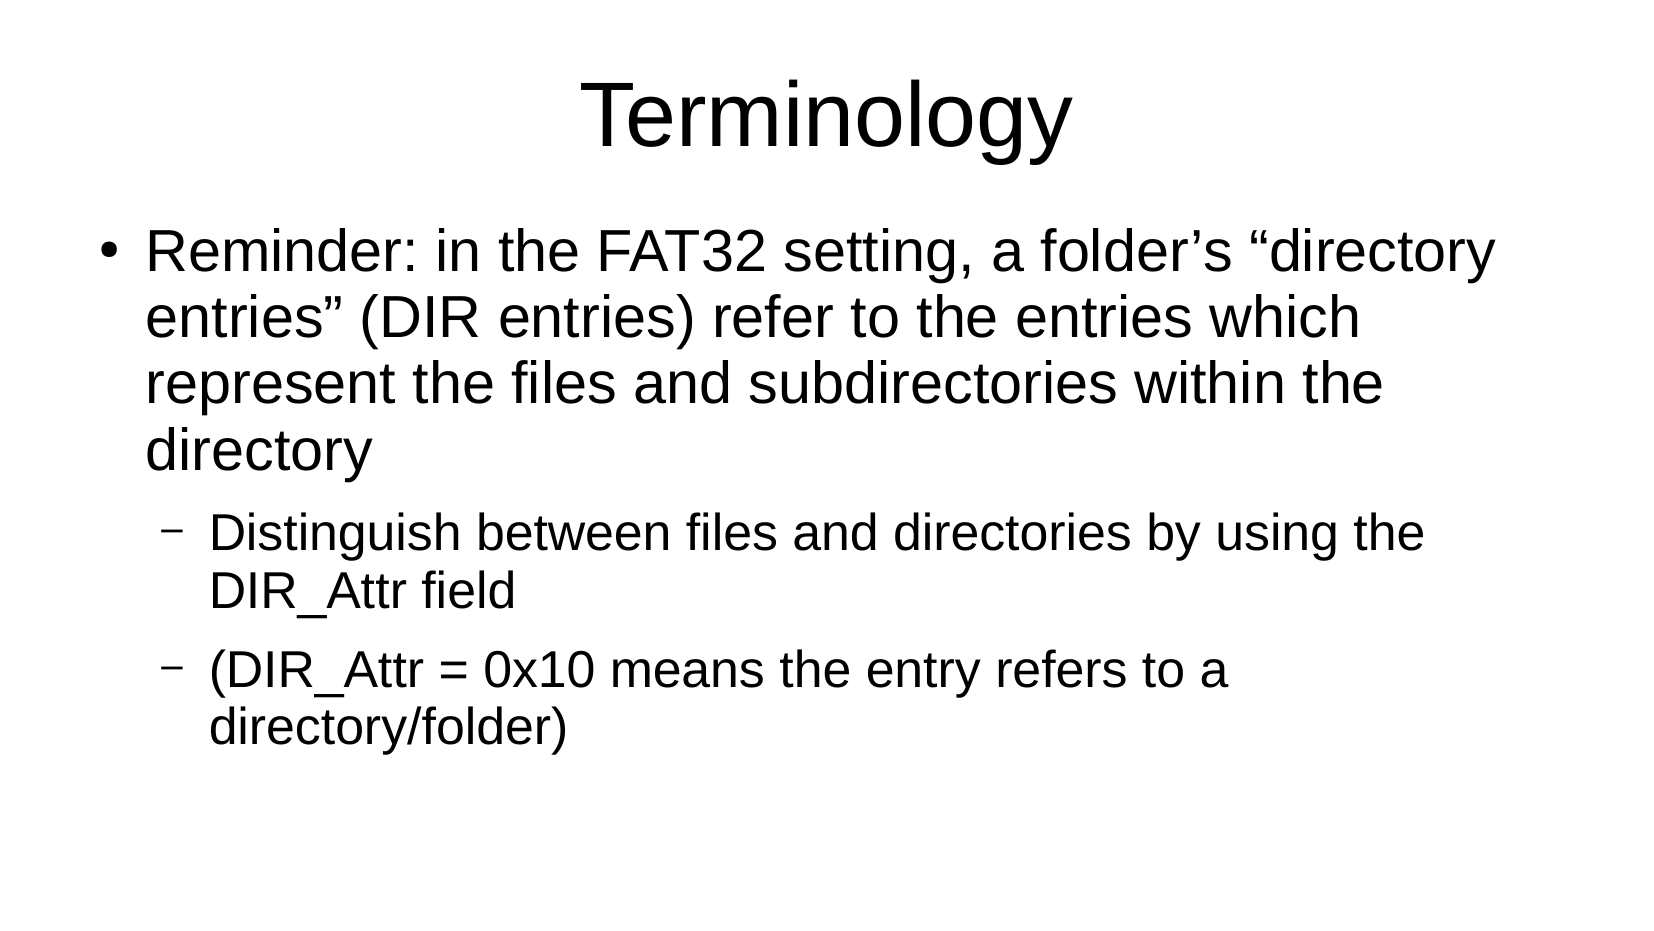

# Terminology
Reminder: in the FAT32 setting, a folder’s “directory entries” (DIR entries) refer to the entries which represent the files and subdirectories within the directory
Distinguish between files and directories by using the DIR_Attr field
(DIR_Attr = 0x10 means the entry refers to a directory/folder)